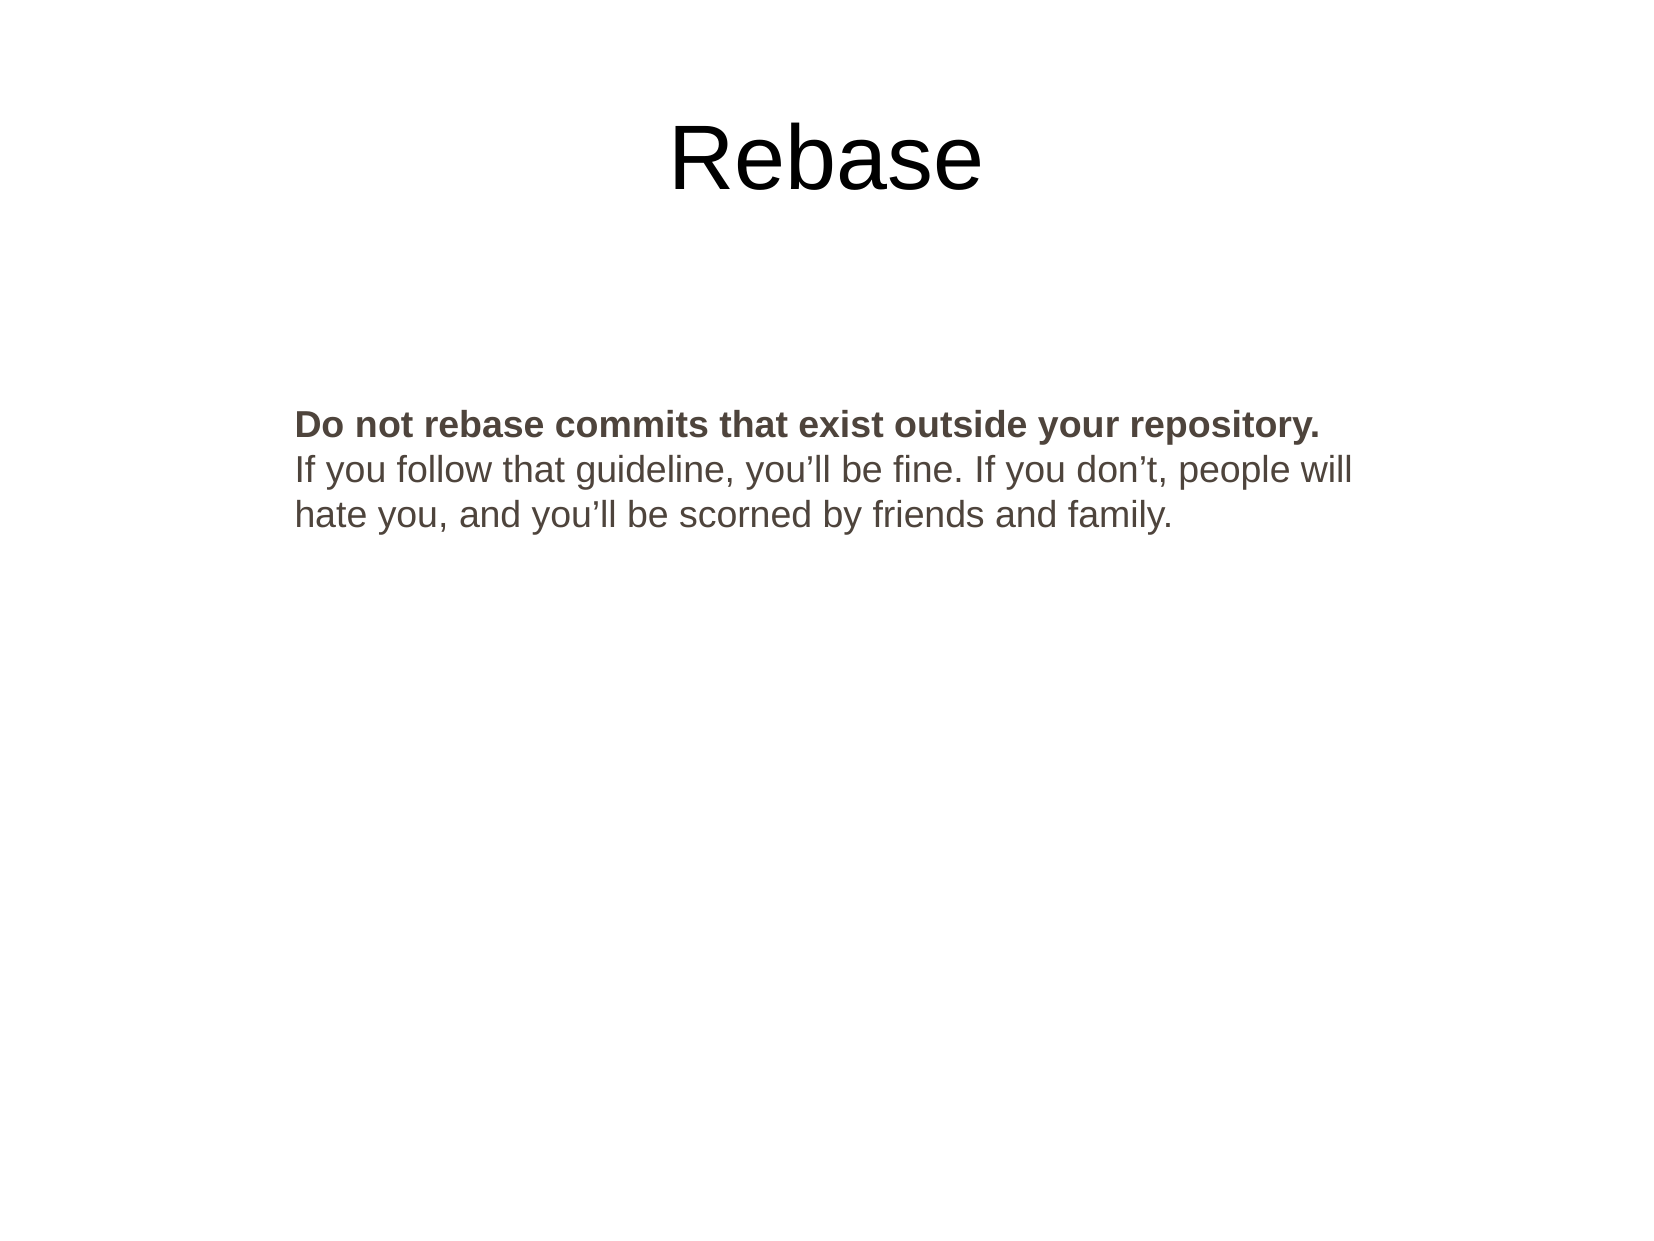

# Rebase
Do not rebase commits that exist outside your repository.
If you follow that guideline, you’ll be fine. If you don’t, people will hate you, and you’ll be scorned by friends and family.